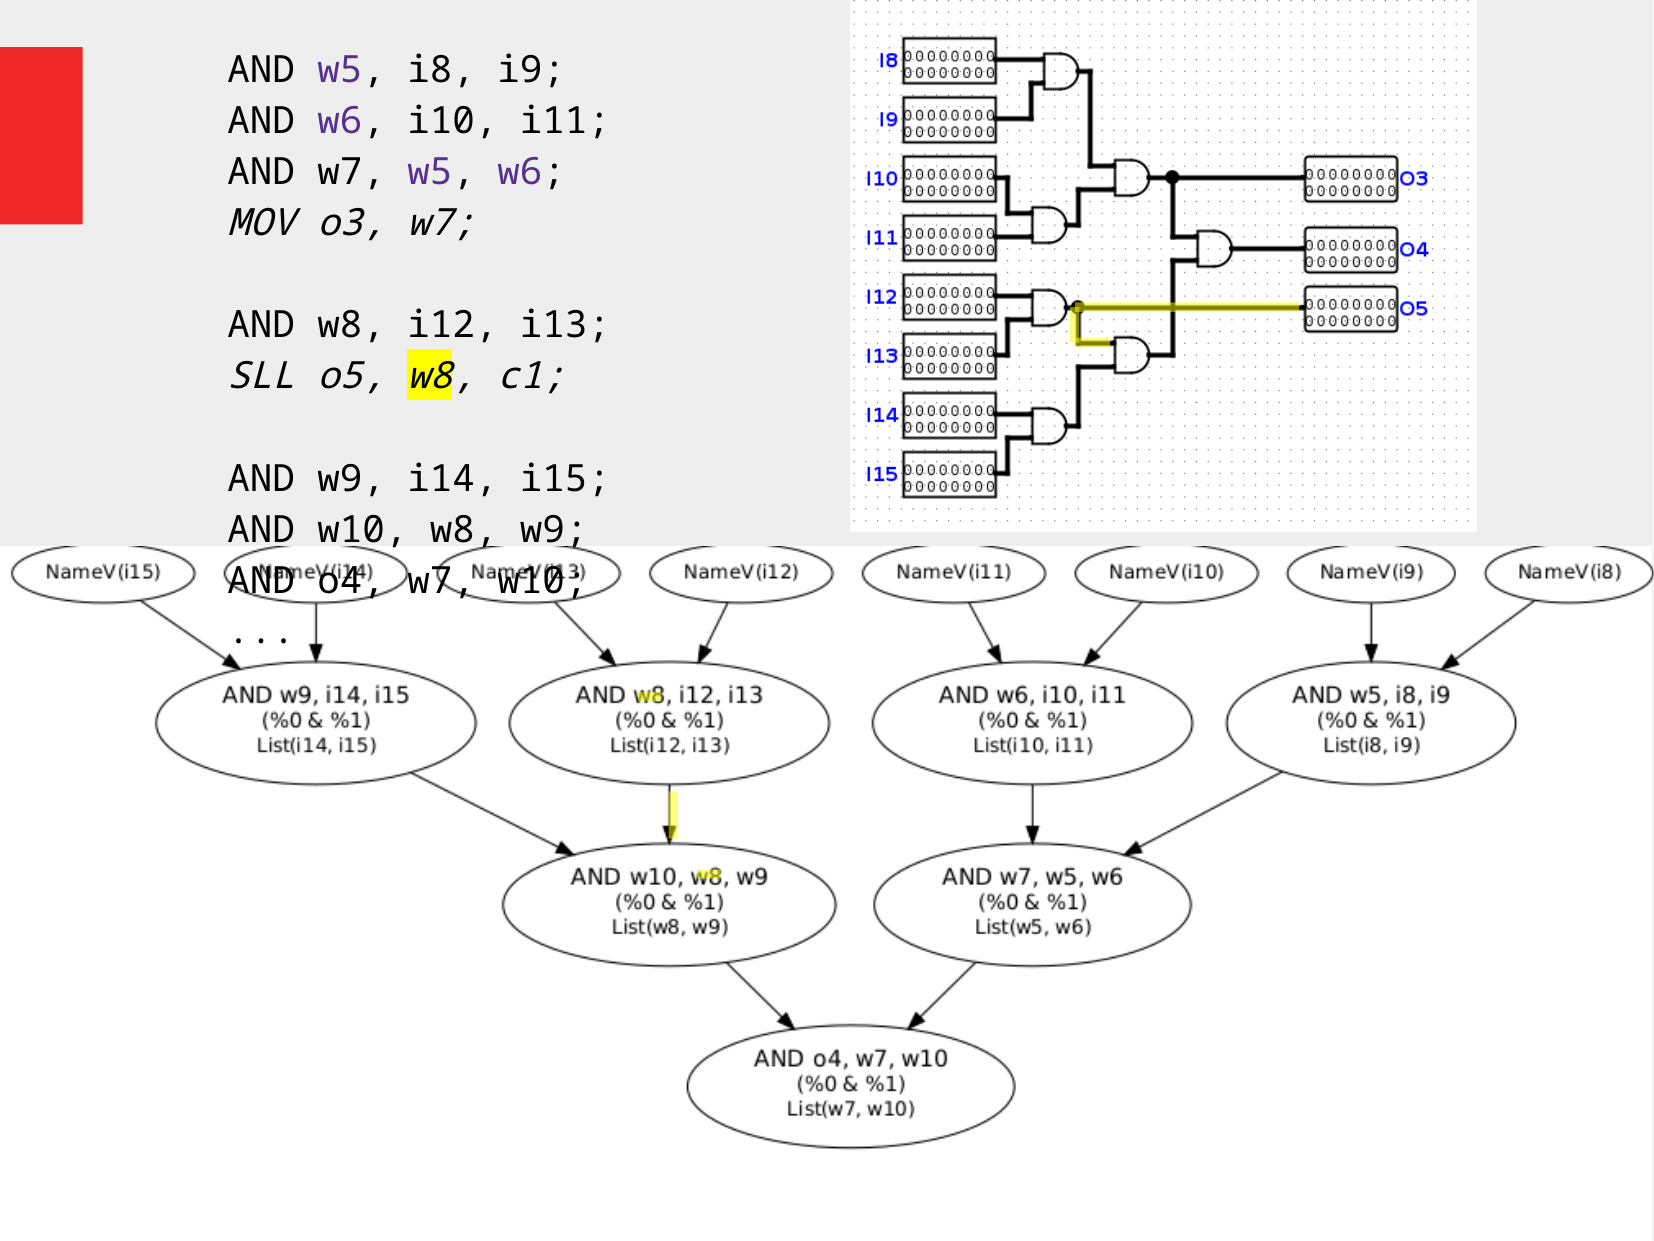

AND w5, i8, i9;
AND w6, i10, i11;
AND w7, w5, w6;
MOV o3, w7;
AND w8, i12, i13;
SLL o5, w8, c1;
AND w9, i14, i15;
AND w10, w8, w9;
AND o4, w7, w10;
...
Simon A. Marti BA6
Instruction fusion opportunities in Manticore
14